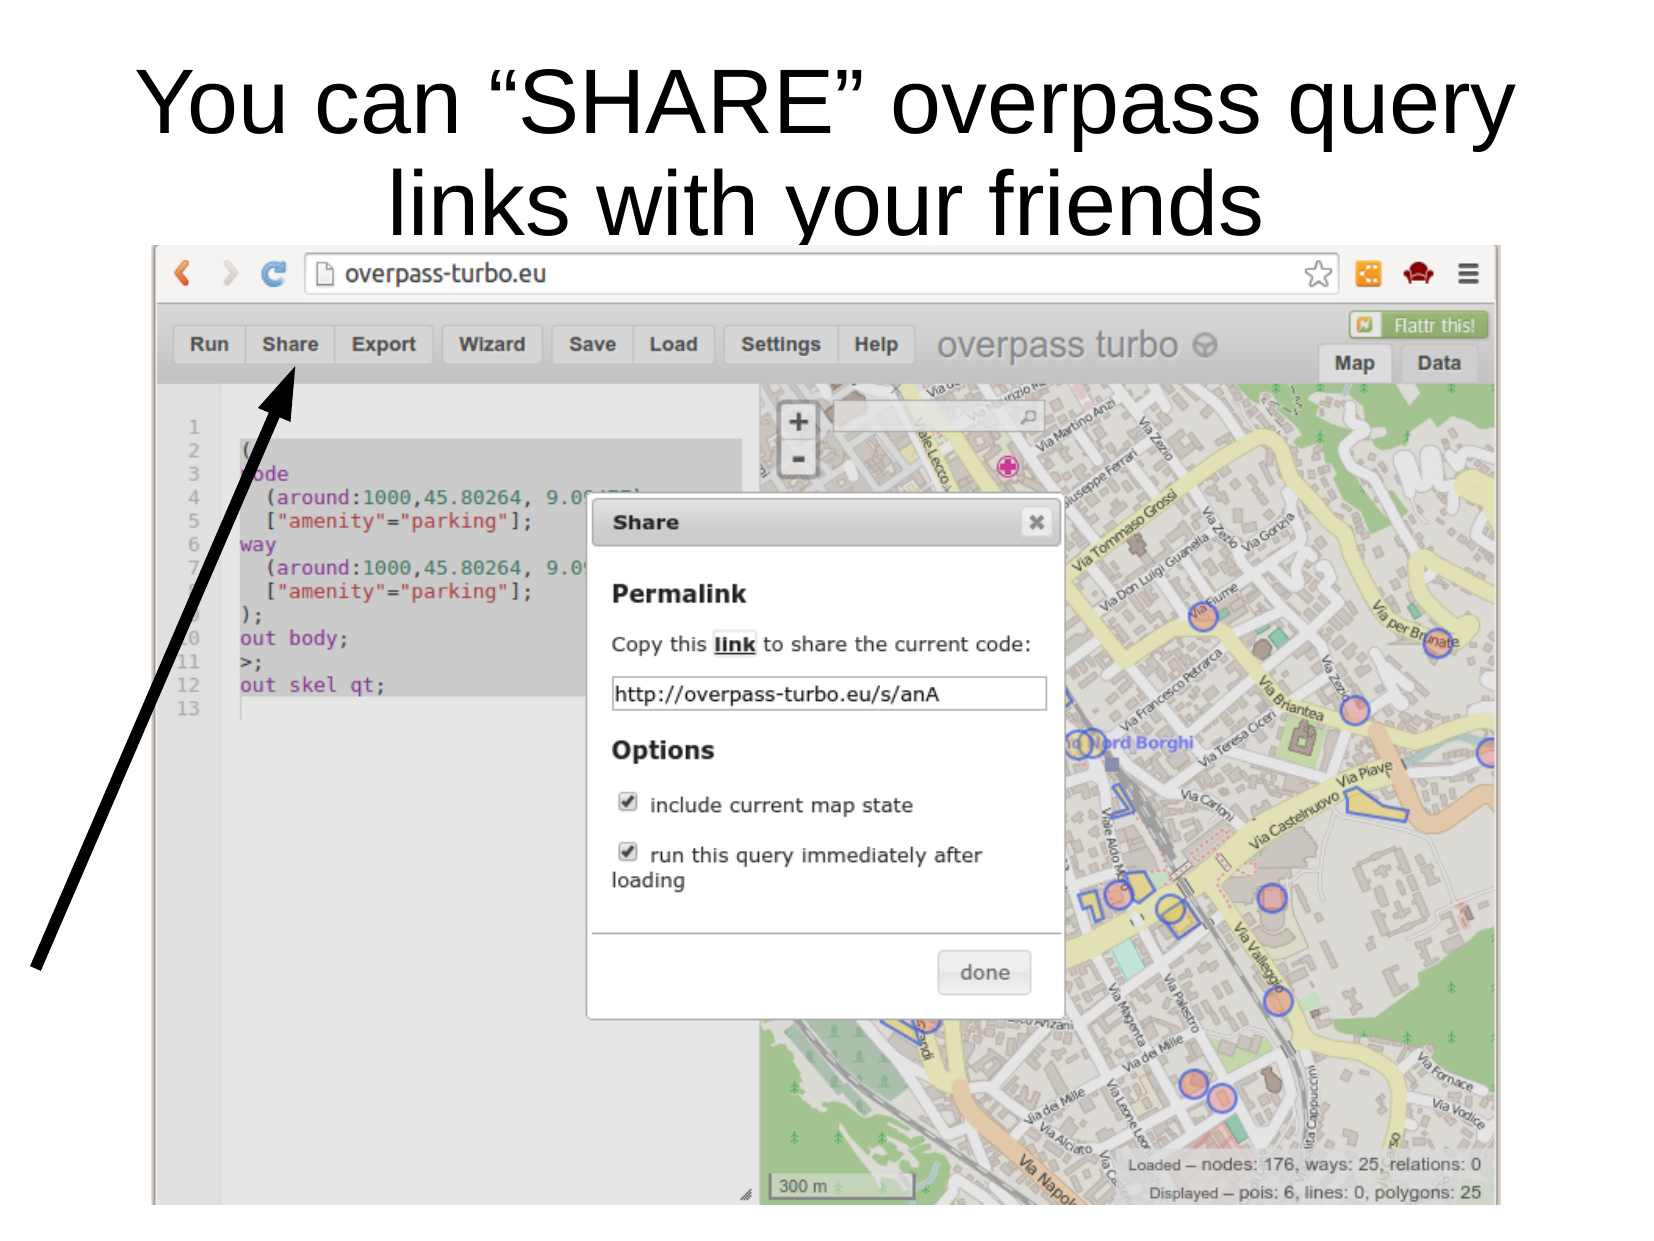

# You can “SHARE” overpass query links with your friends